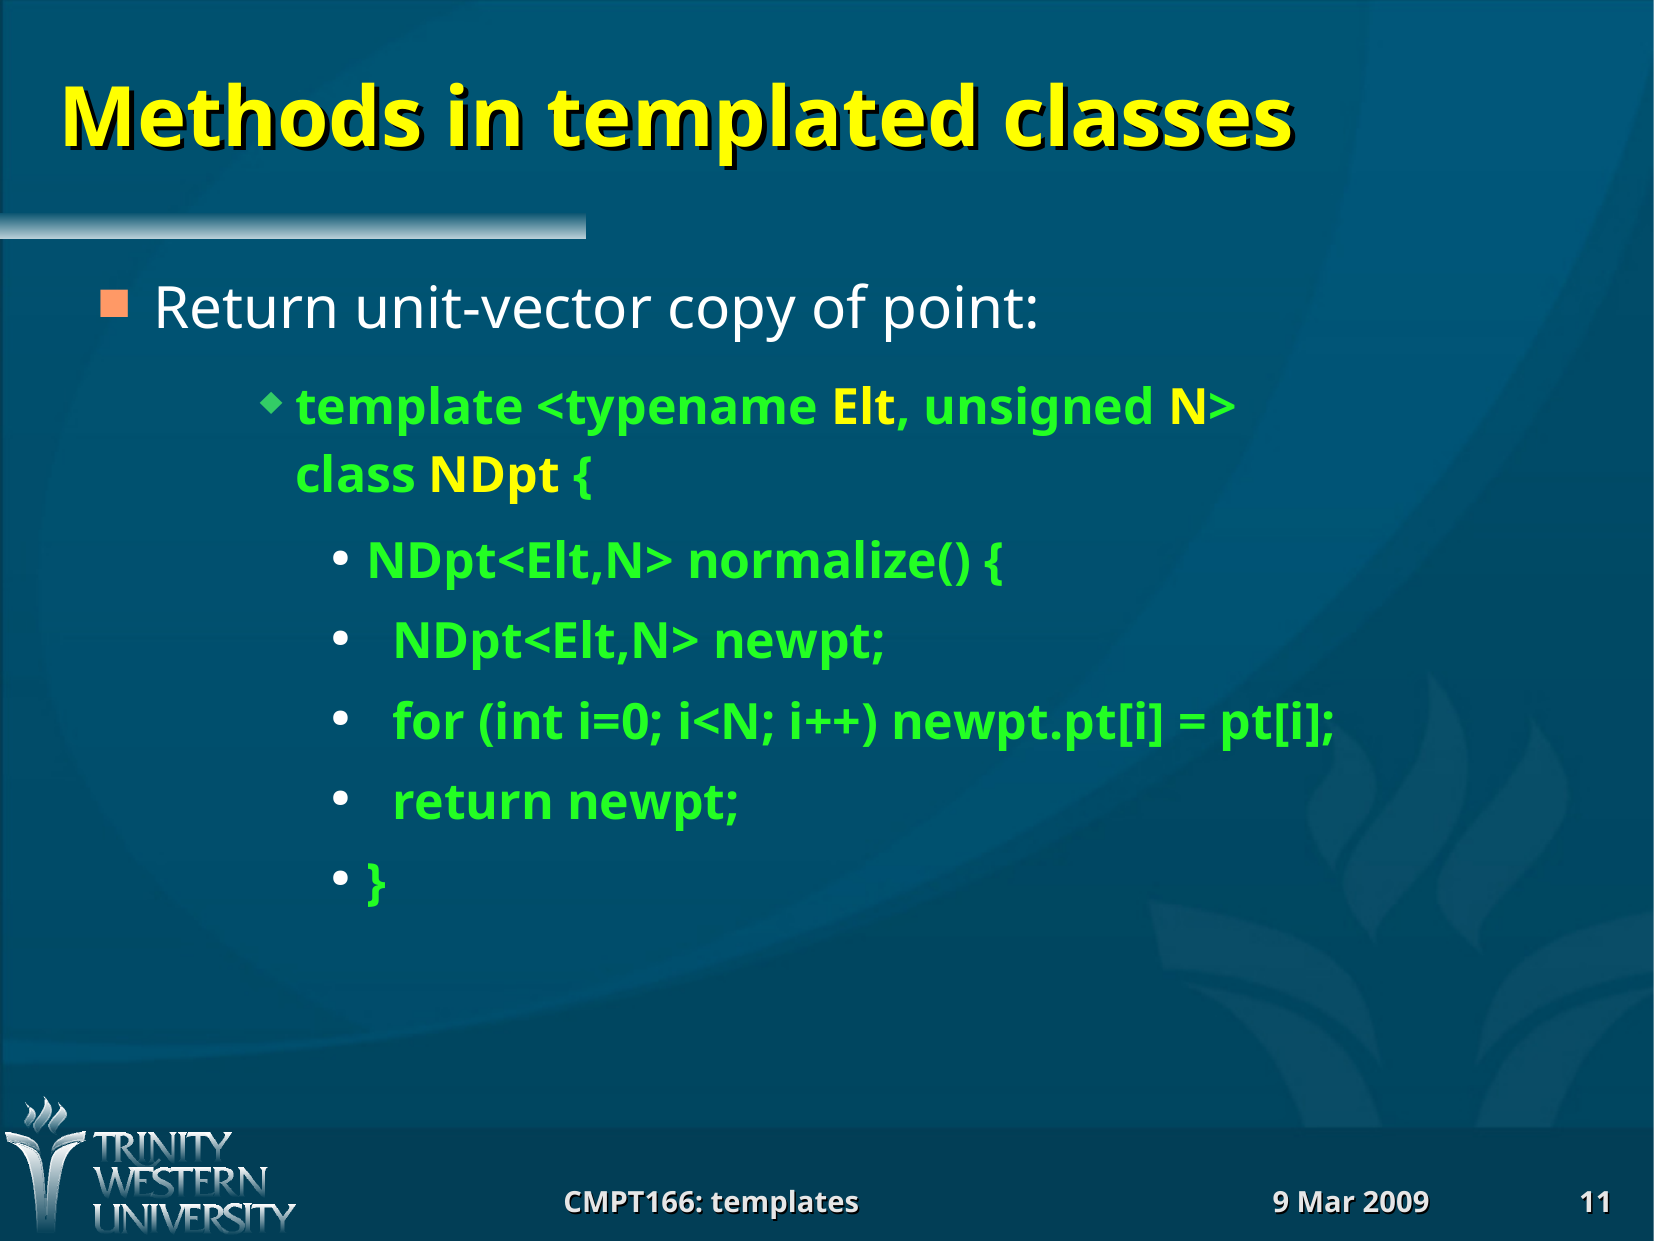

# Methods in templated classes
Return unit-vector copy of point:
template <typename Elt, unsigned N>
class NDpt {
NDpt<Elt,N> normalize() {
 NDpt<Elt,N> newpt;
 for (int i=0; i<N; i++) newpt.pt[i] = pt[i];
 return newpt;
}
CMPT166: templates
9 Mar 2009
11